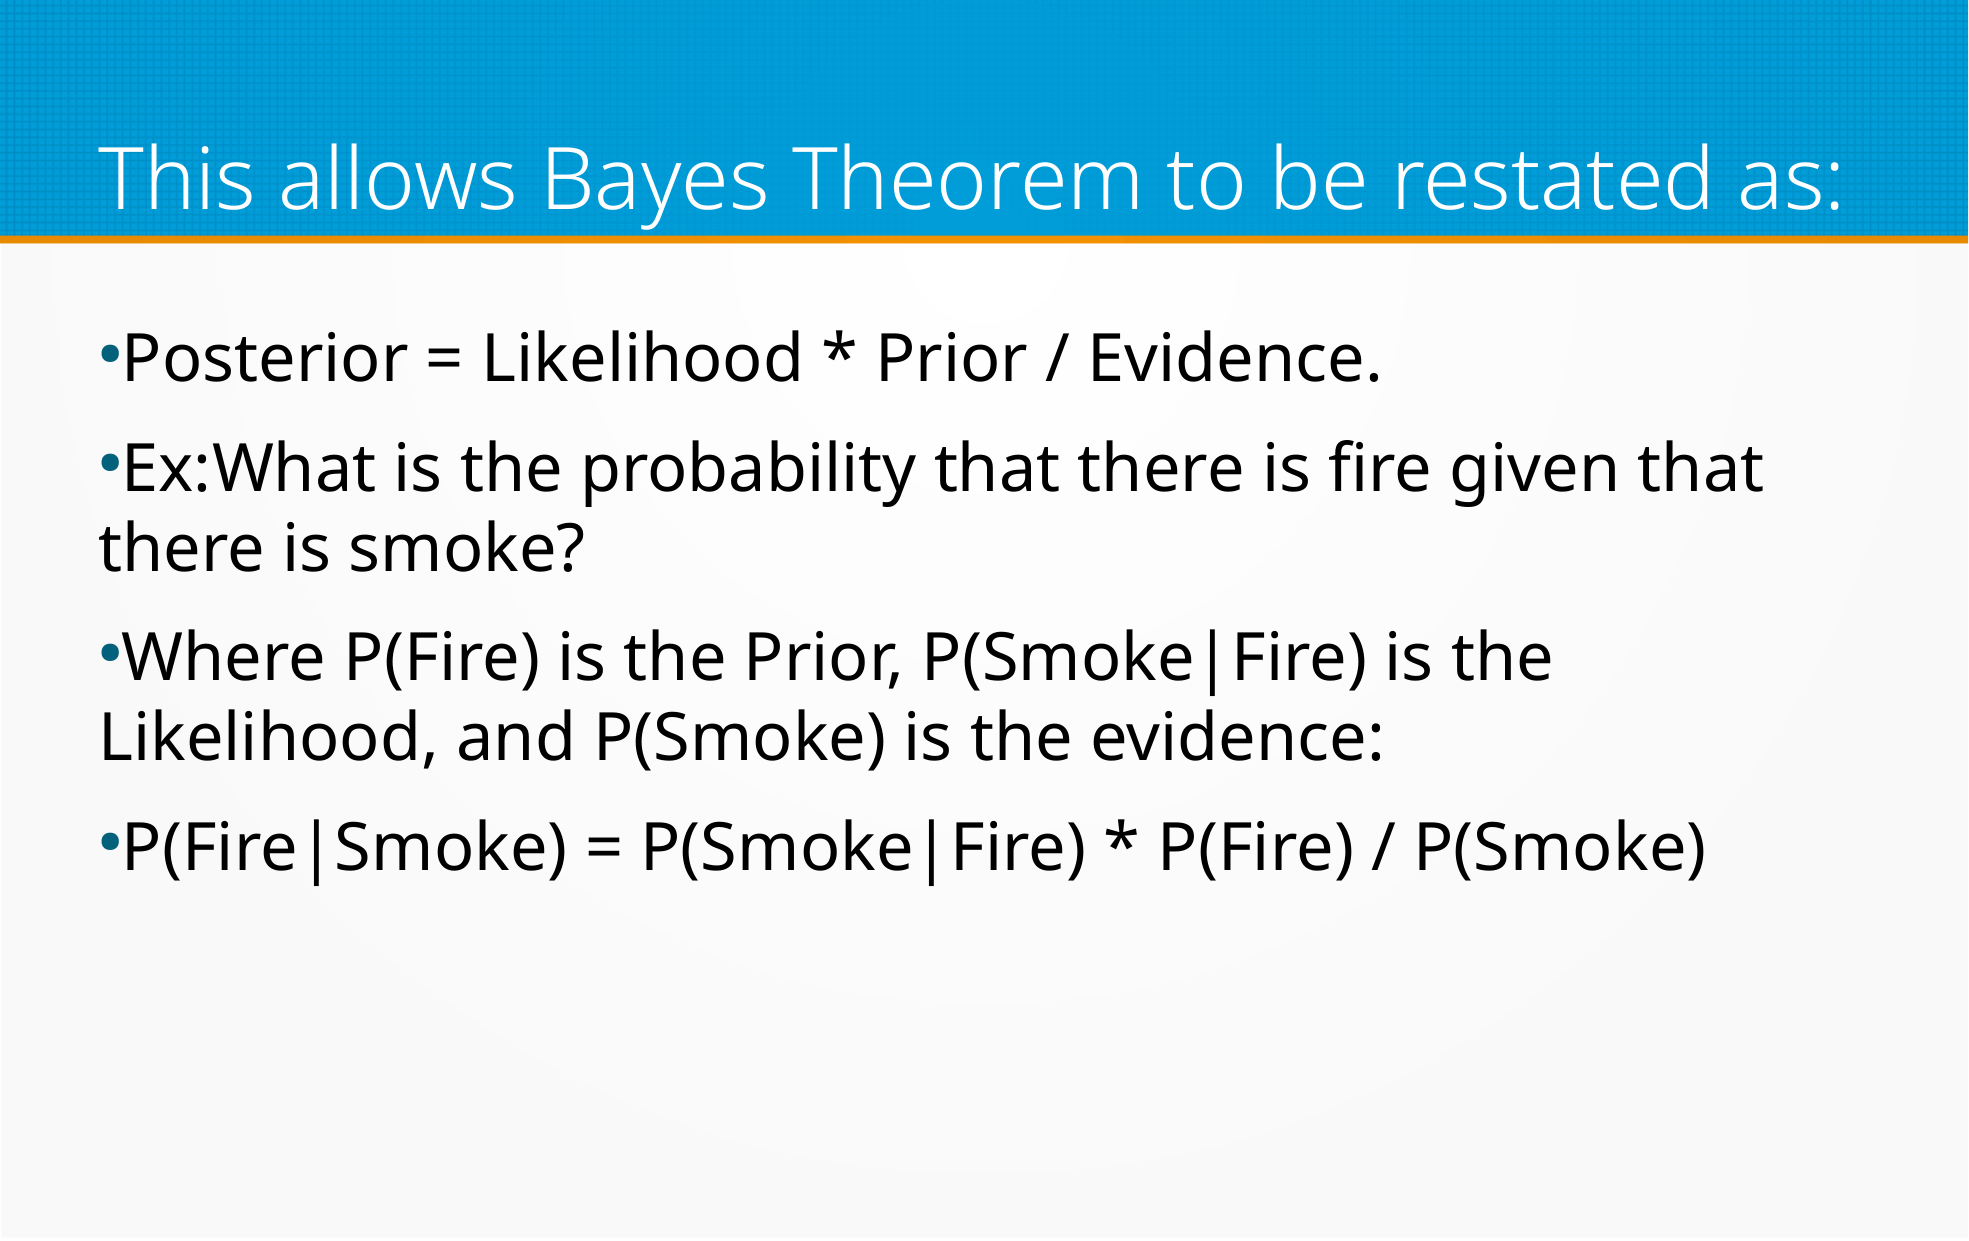

# This allows Bayes Theorem to be restated as:
Posterior = Likelihood * Prior / Evidence.
Ex:What is the probability that there is fire given that there is smoke?
Where P(Fire) is the Prior, P(Smoke|Fire) is the Likelihood, and P(Smoke) is the evidence:
P(Fire|Smoke) = P(Smoke|Fire) * P(Fire) / P(Smoke)